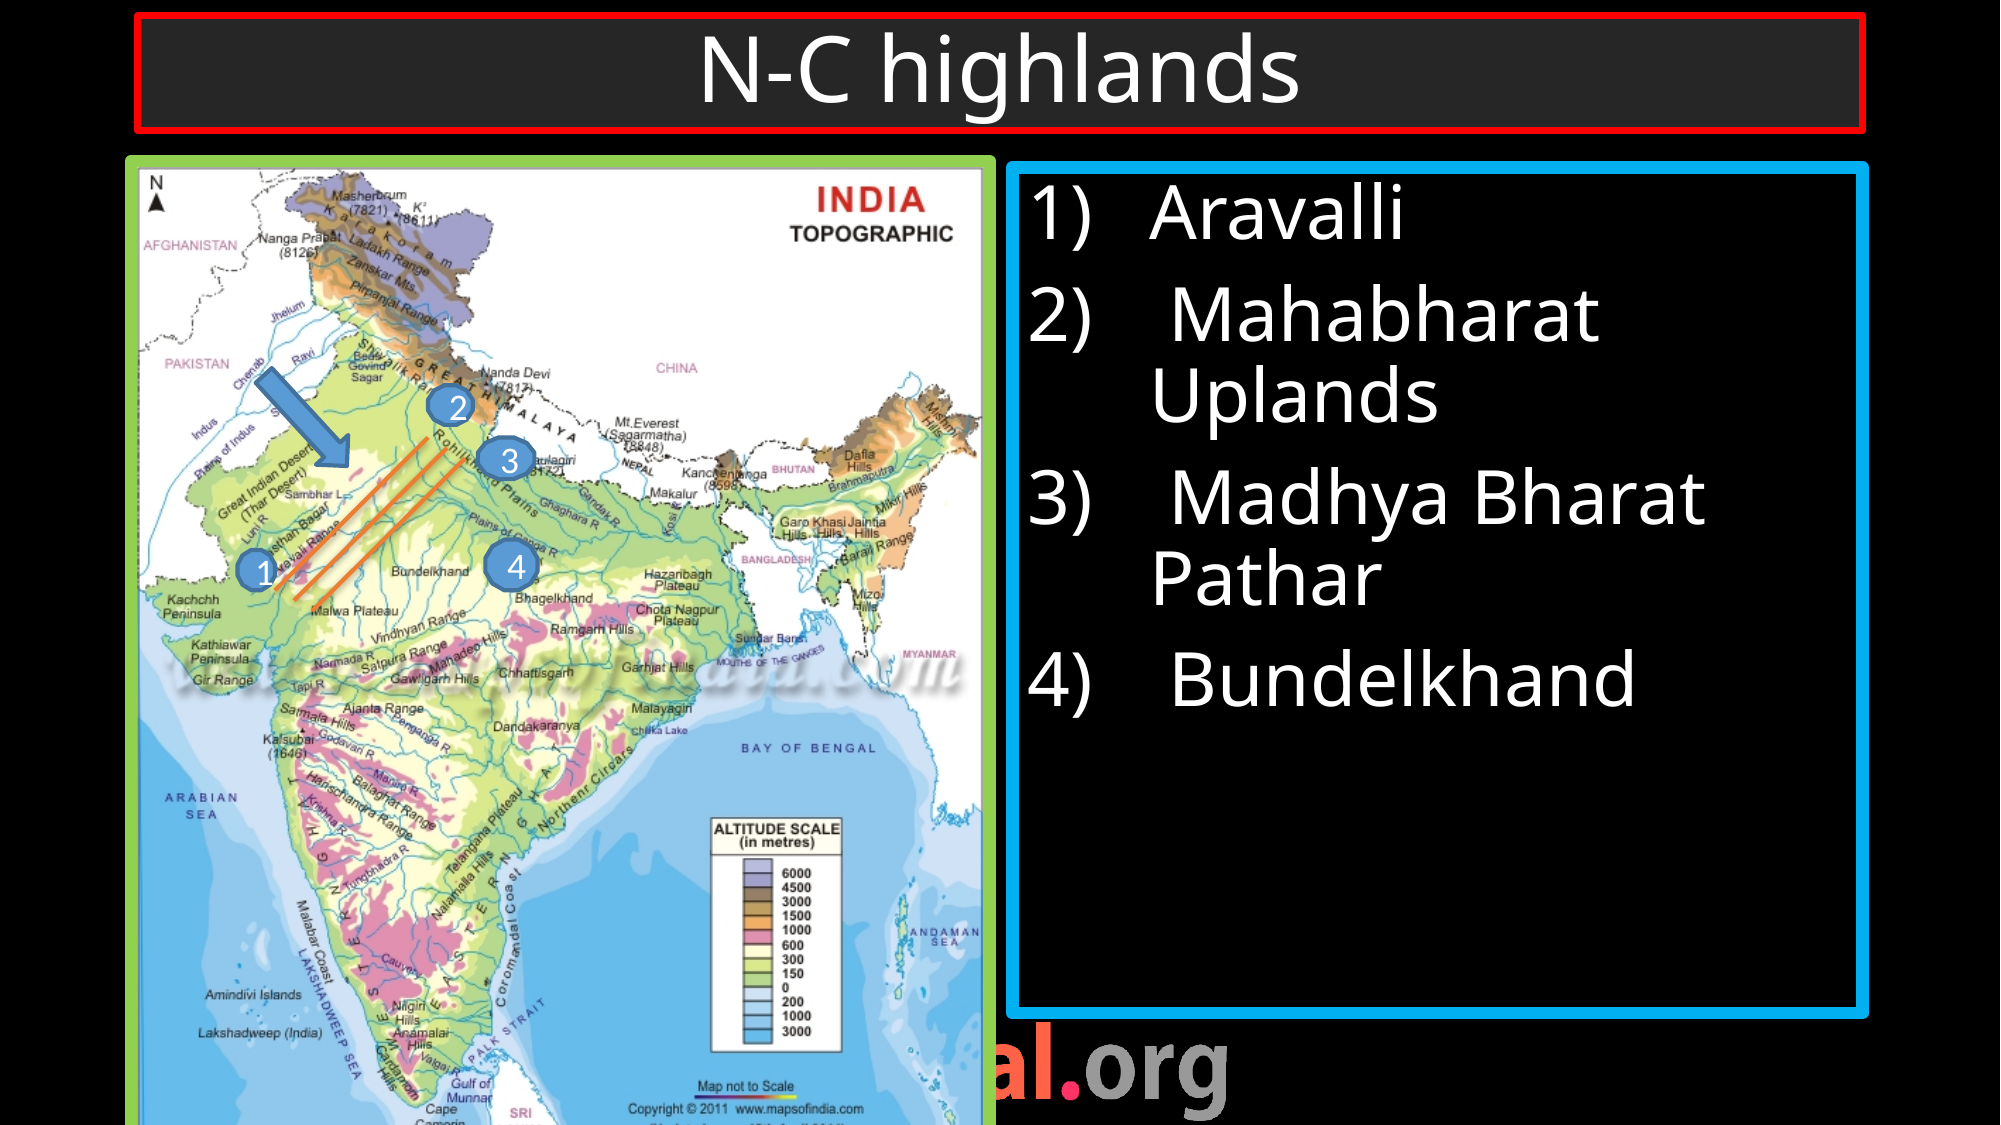

N-C highlands
# Aravalli
 Mahabharat Uplands
 Madhya Bharat Pathar
 Bundelkhand
2
3
4
1